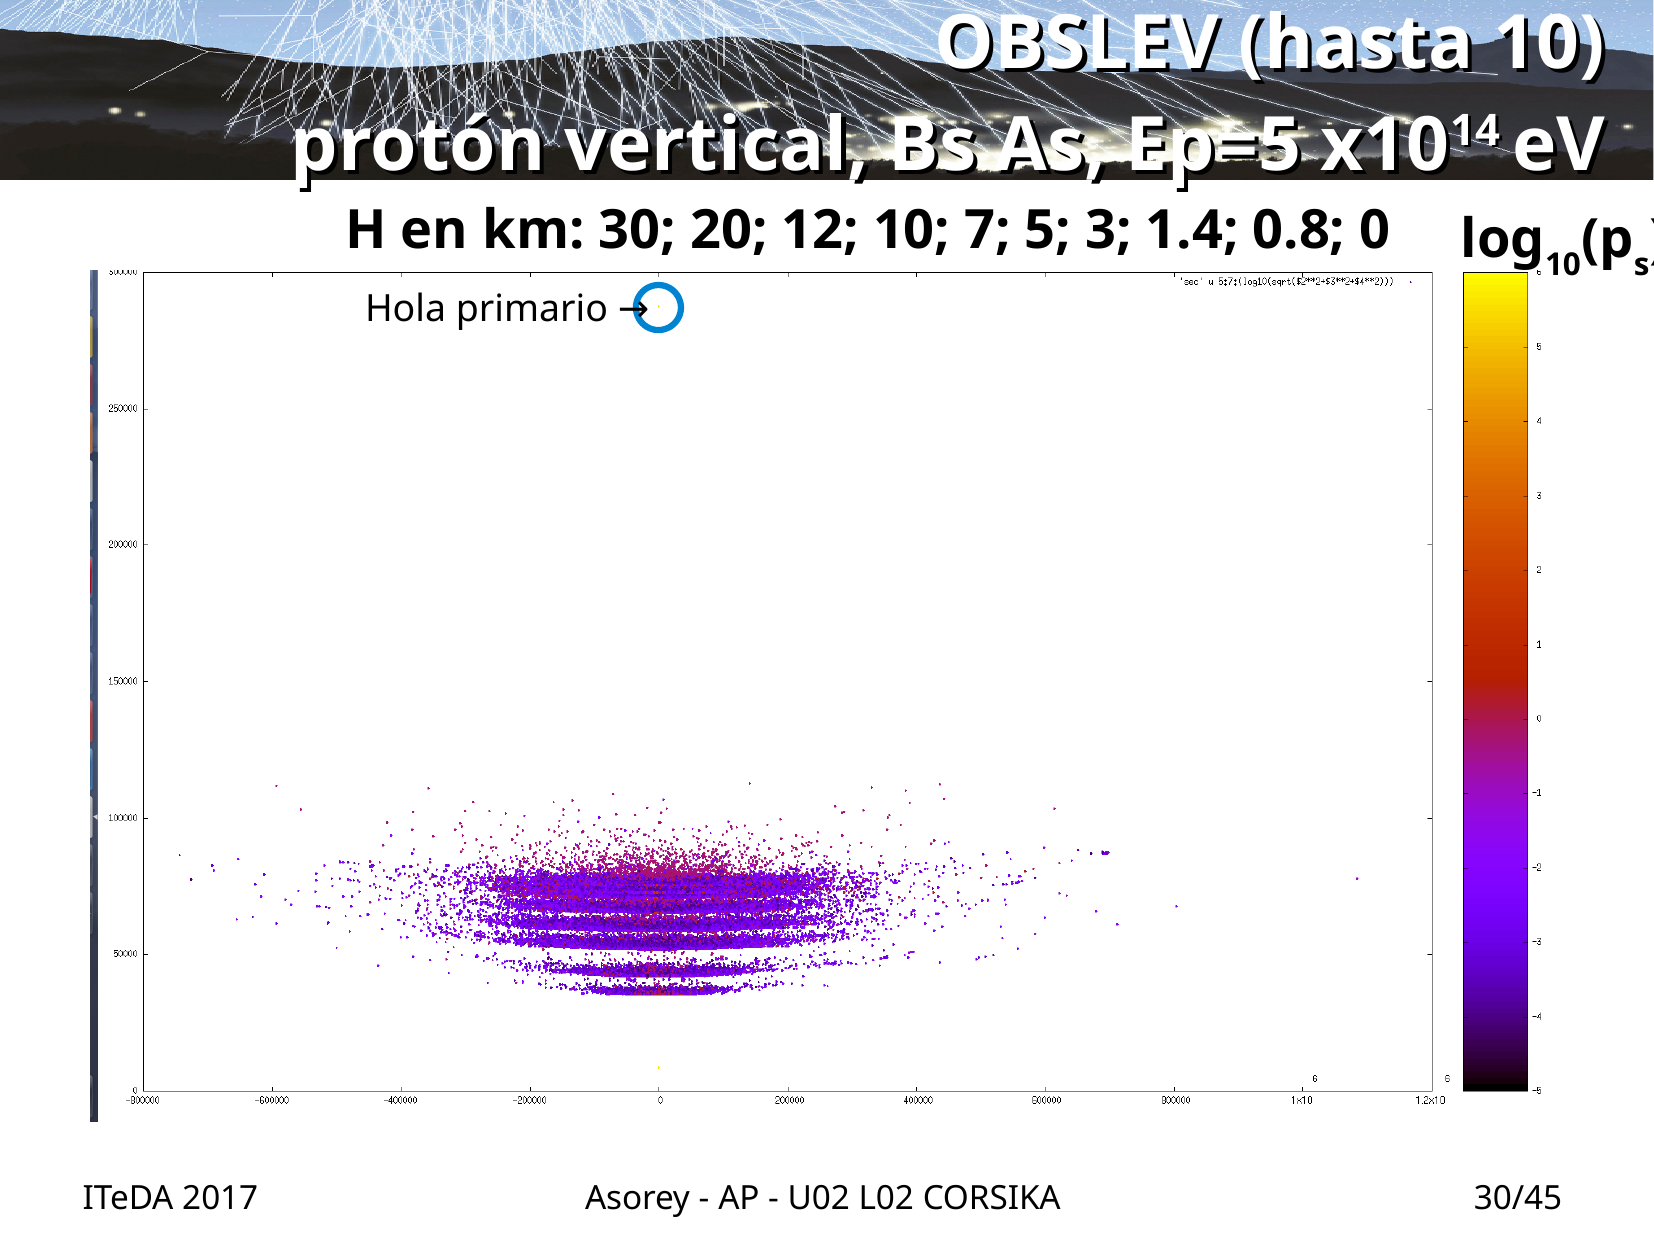

# OBSLEV (hasta 10) protón vertical, Bs As, Ep=5 x1014 eV
H en km: 30; 20; 12; 10; 7; 5; 3; 1.4; 0.8; 0
log10(ps)
Hola primario →
ITeDA 2017
Asorey - AP - U02 L02 CORSIKA
30